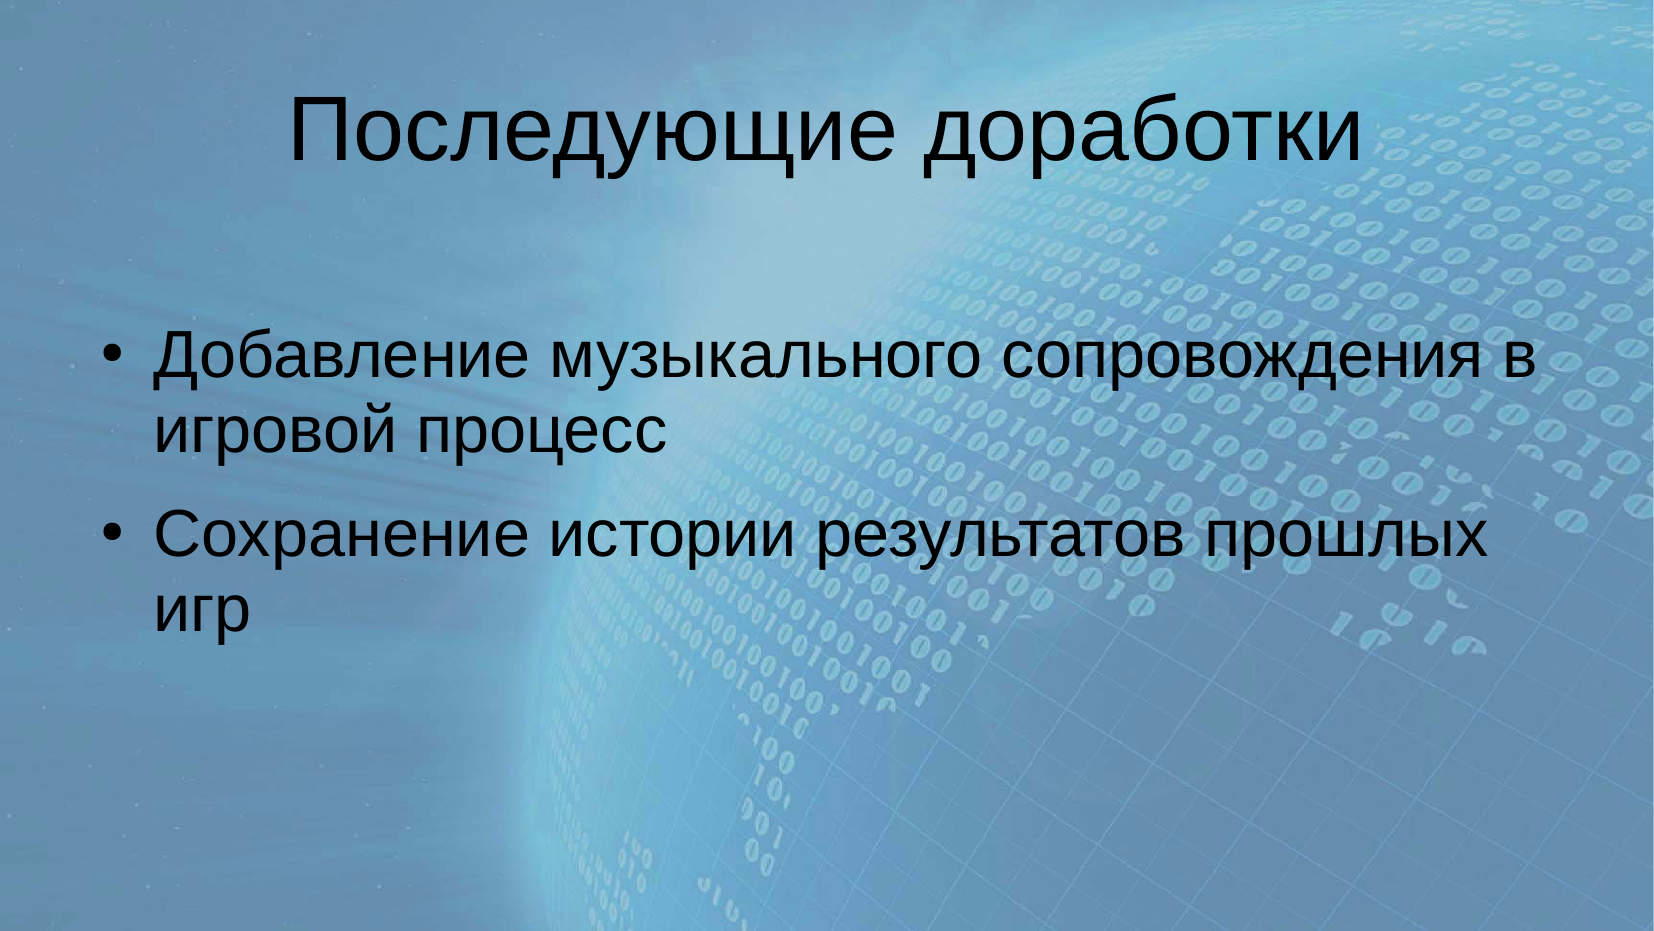

# Последующие доработки
Добавление музыкального сопровождения в игровой процесс
Сохранение истории результатов прошлых игр